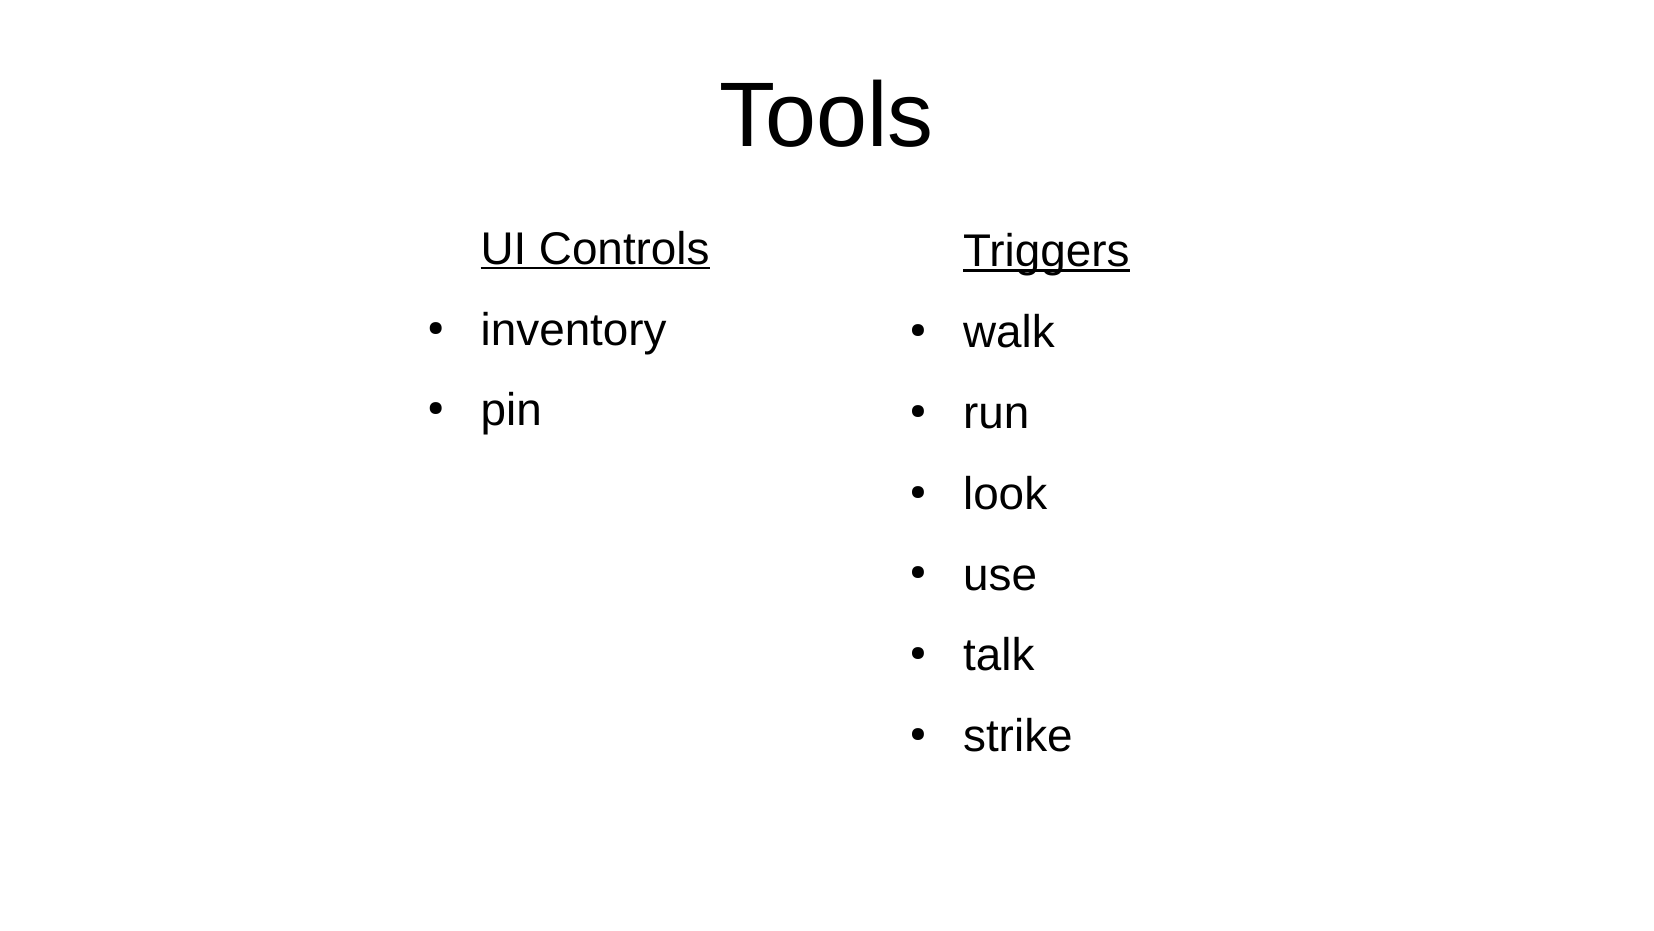

# Tools
UI Controls
inventory
pin
Triggers
walk
run
look
use
talk
strike